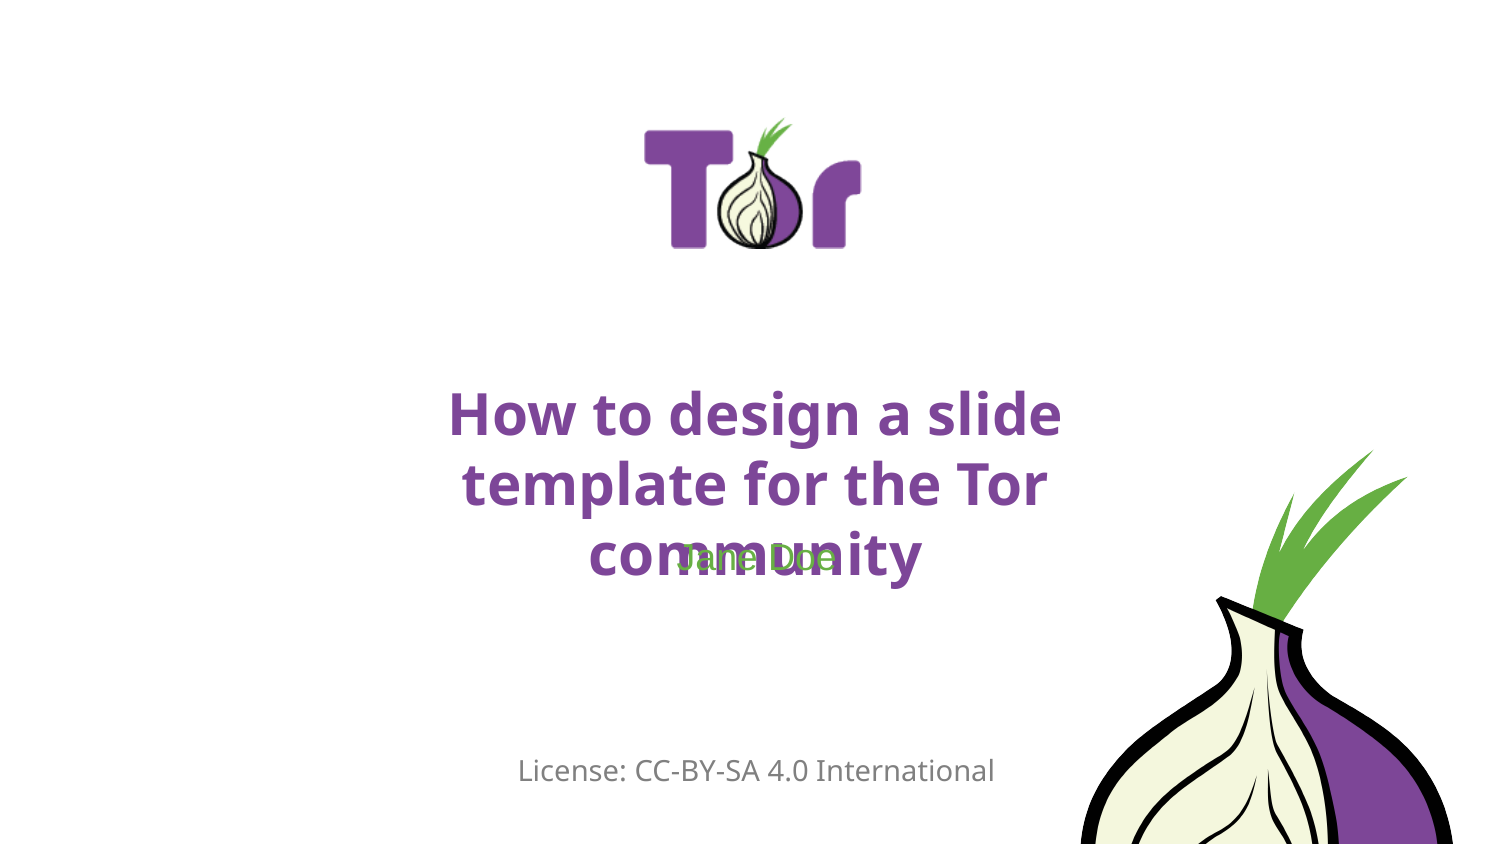

How to design a slide template for the Tor community
Jane Doe
License: CC-BY-SA 4.0 International